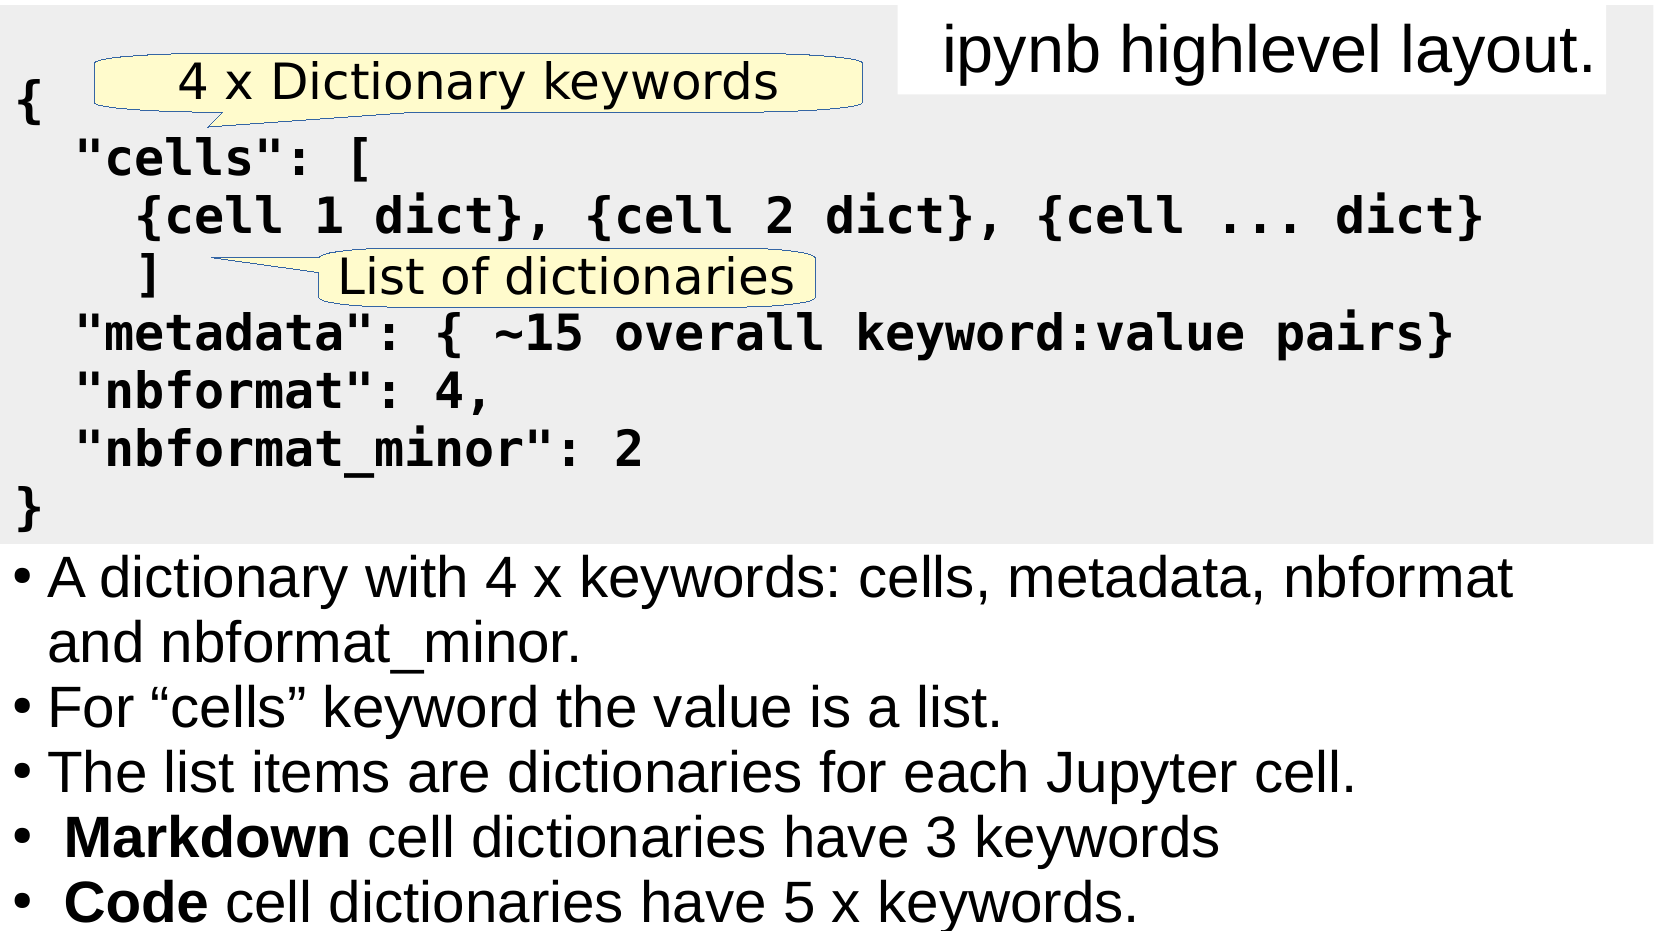

{
 "cells": [
 {cell 1 dict}, {cell 2 dict}, {cell ... dict}
 ]
 "metadata": { ~15 overall keyword:value pairs}
 "nbformat": 4,
 "nbformat_minor": 2
}
ipynb highlevel layout.
4 x Dictionary keywords
List of dictionaries
A dictionary with 4 x keywords: cells, metadata, nbformat and nbformat_minor.
For “cells” keyword the value is a list.
The list items are dictionaries for each Jupyter cell.
 Markdown cell dictionaries have 3 keywords
 Code cell dictionaries have 5 x keywords.